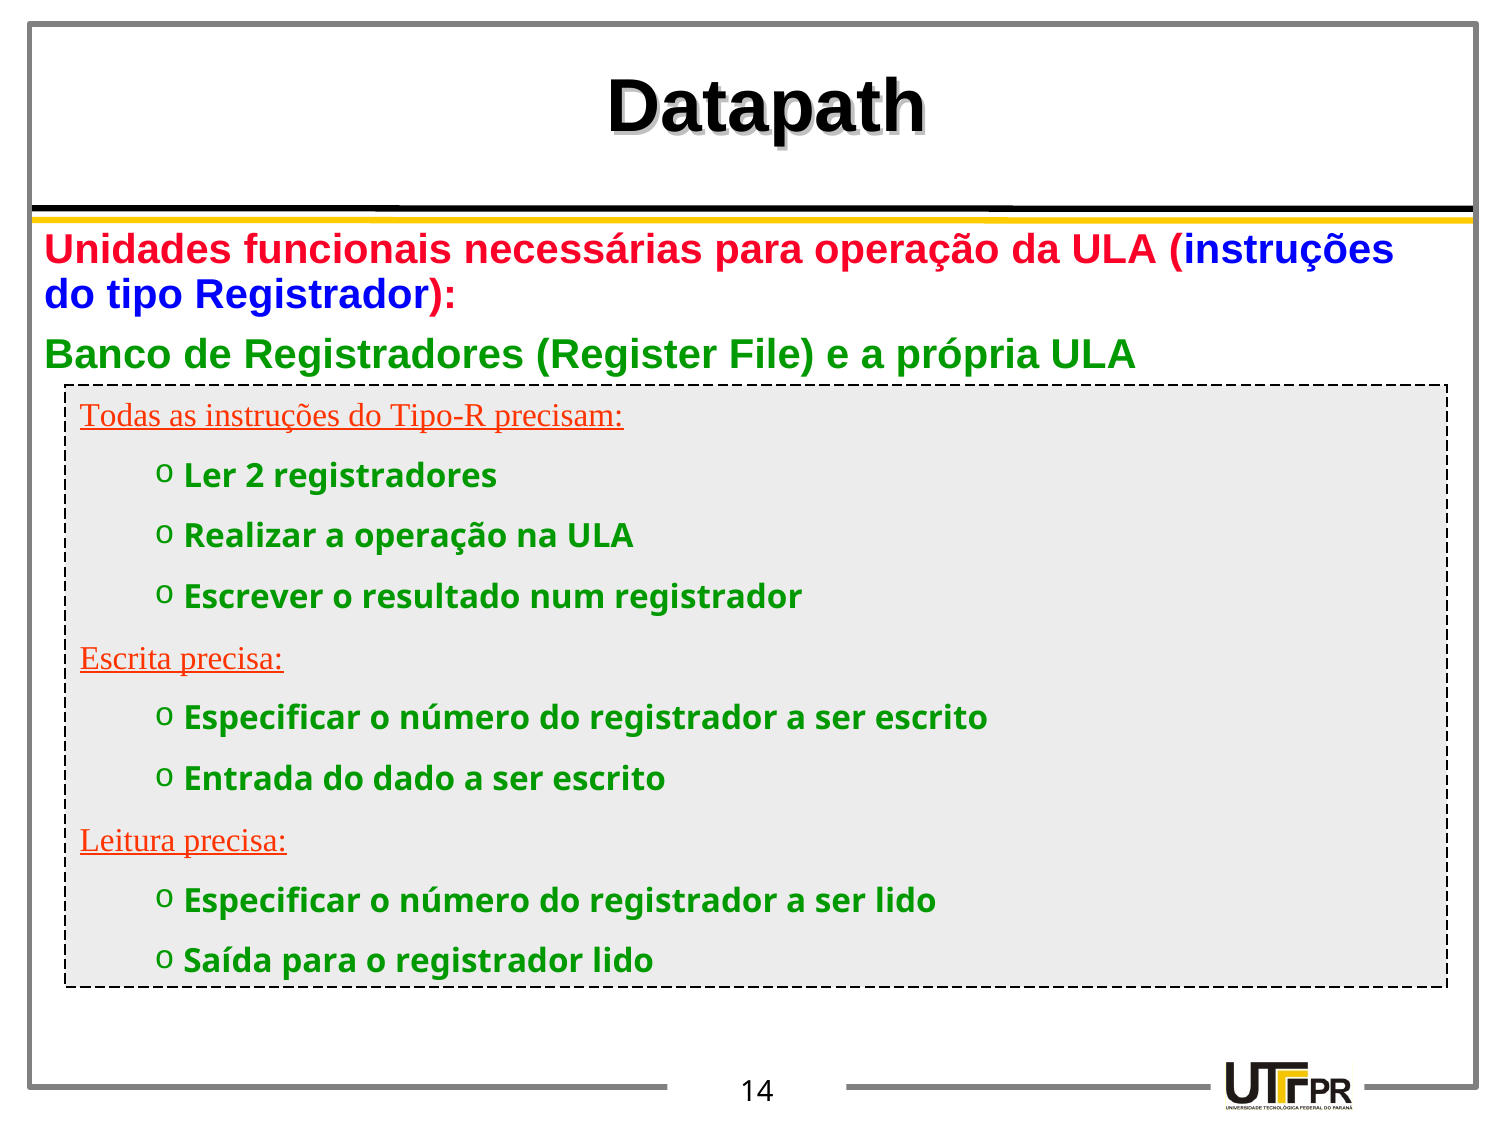

Datapath
# Unidades funcionais necessárias para operação da ULA (instruções do tipo Registrador):
Banco de Registradores (Register File) e a própria ULA
Todas as instruções do Tipo-R precisam:
 Ler 2 registradores
 Realizar a operação na ULA
 Escrever o resultado num registrador
Escrita precisa:
 Especificar o número do registrador a ser escrito
 Entrada do dado a ser escrito
Leitura precisa:
 Especificar o número do registrador a ser lido
 Saída para o registrador lido